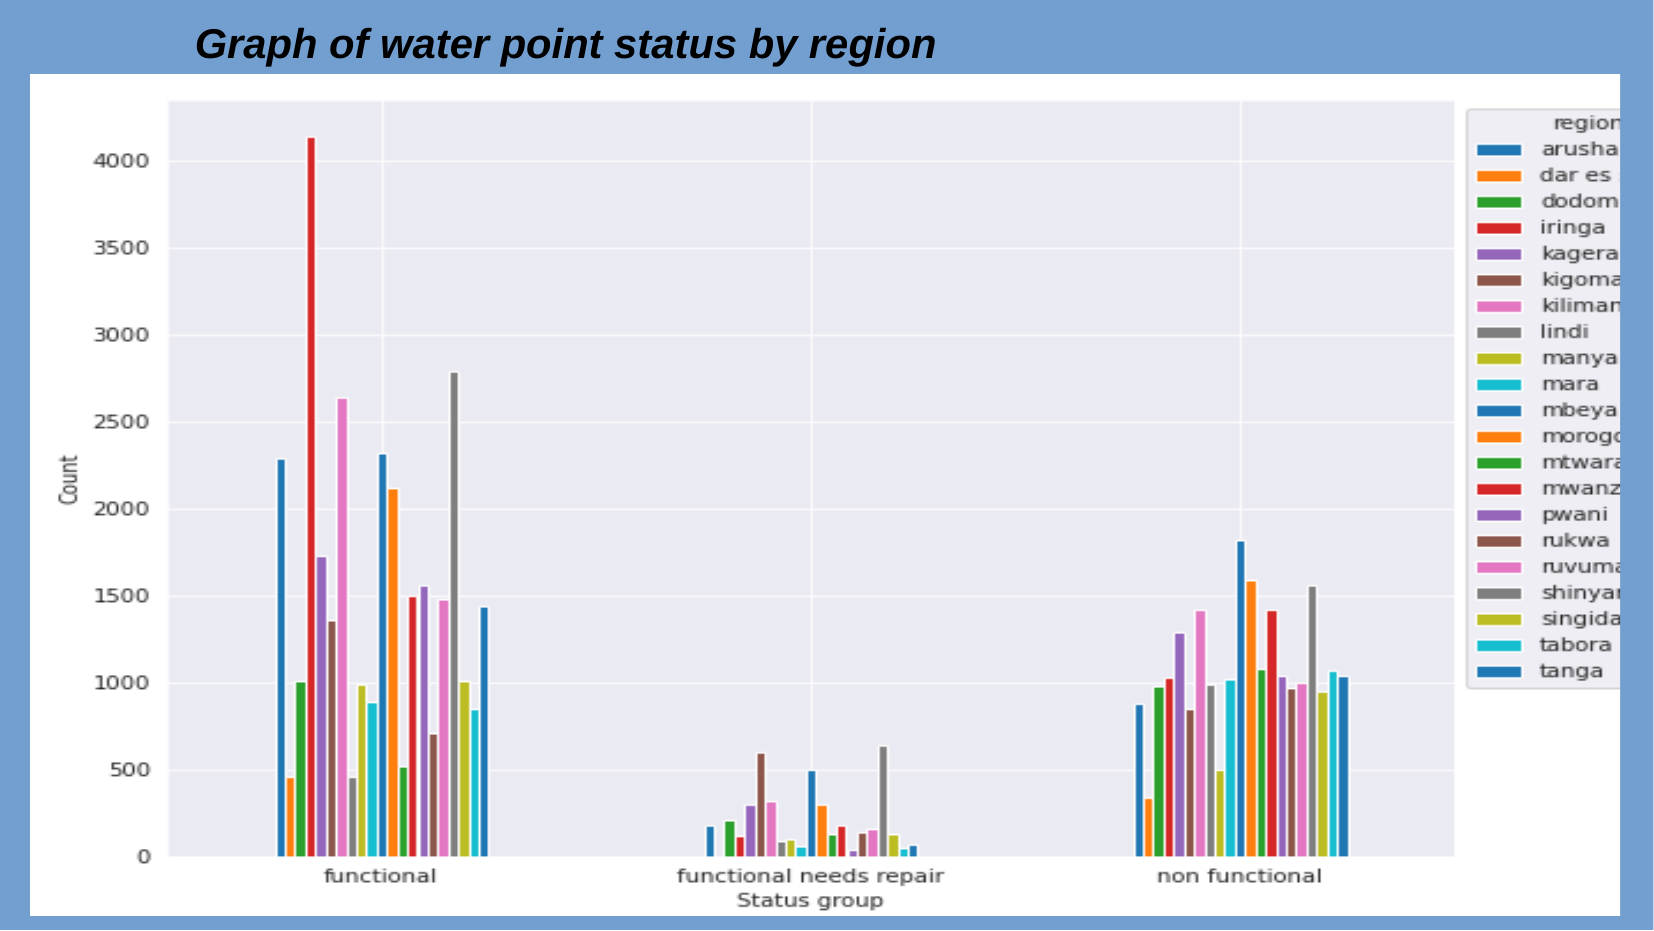

Graph of water point status by region